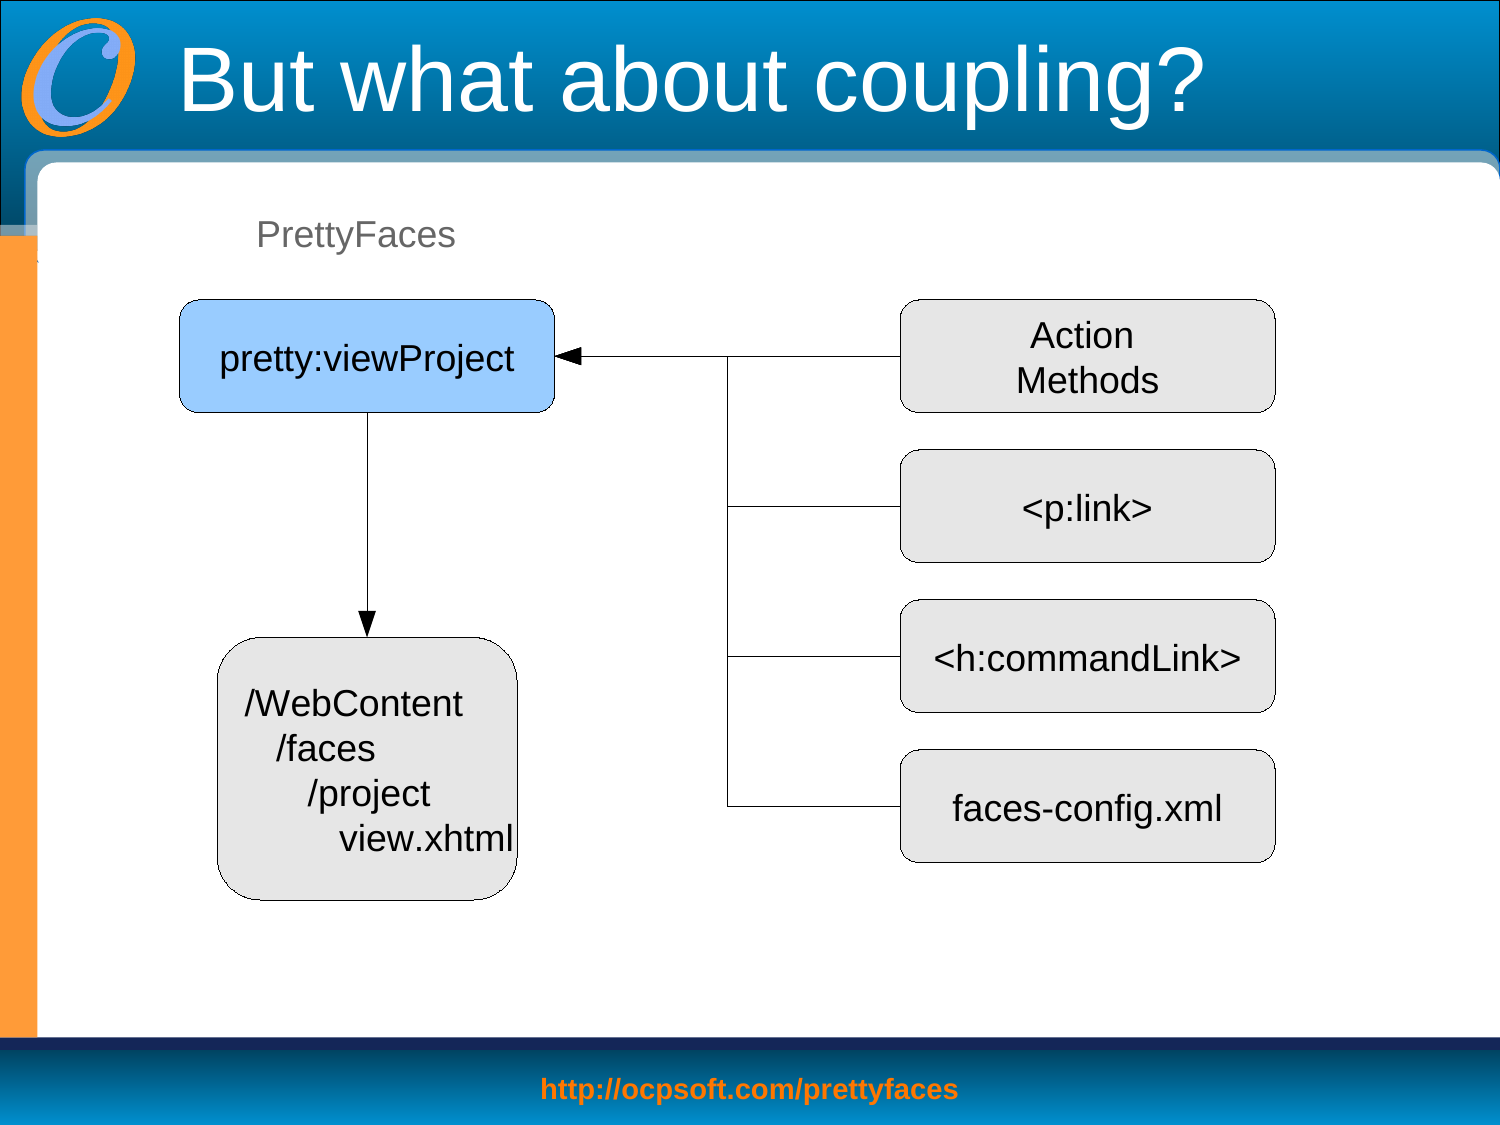

# But what about coupling?
PrettyFaces
pretty:viewProject
Action
Methods
<p:link>
<h:commandLink>
/WebContent
 /faces
 /project
 view.xhtml
faces-config.xml